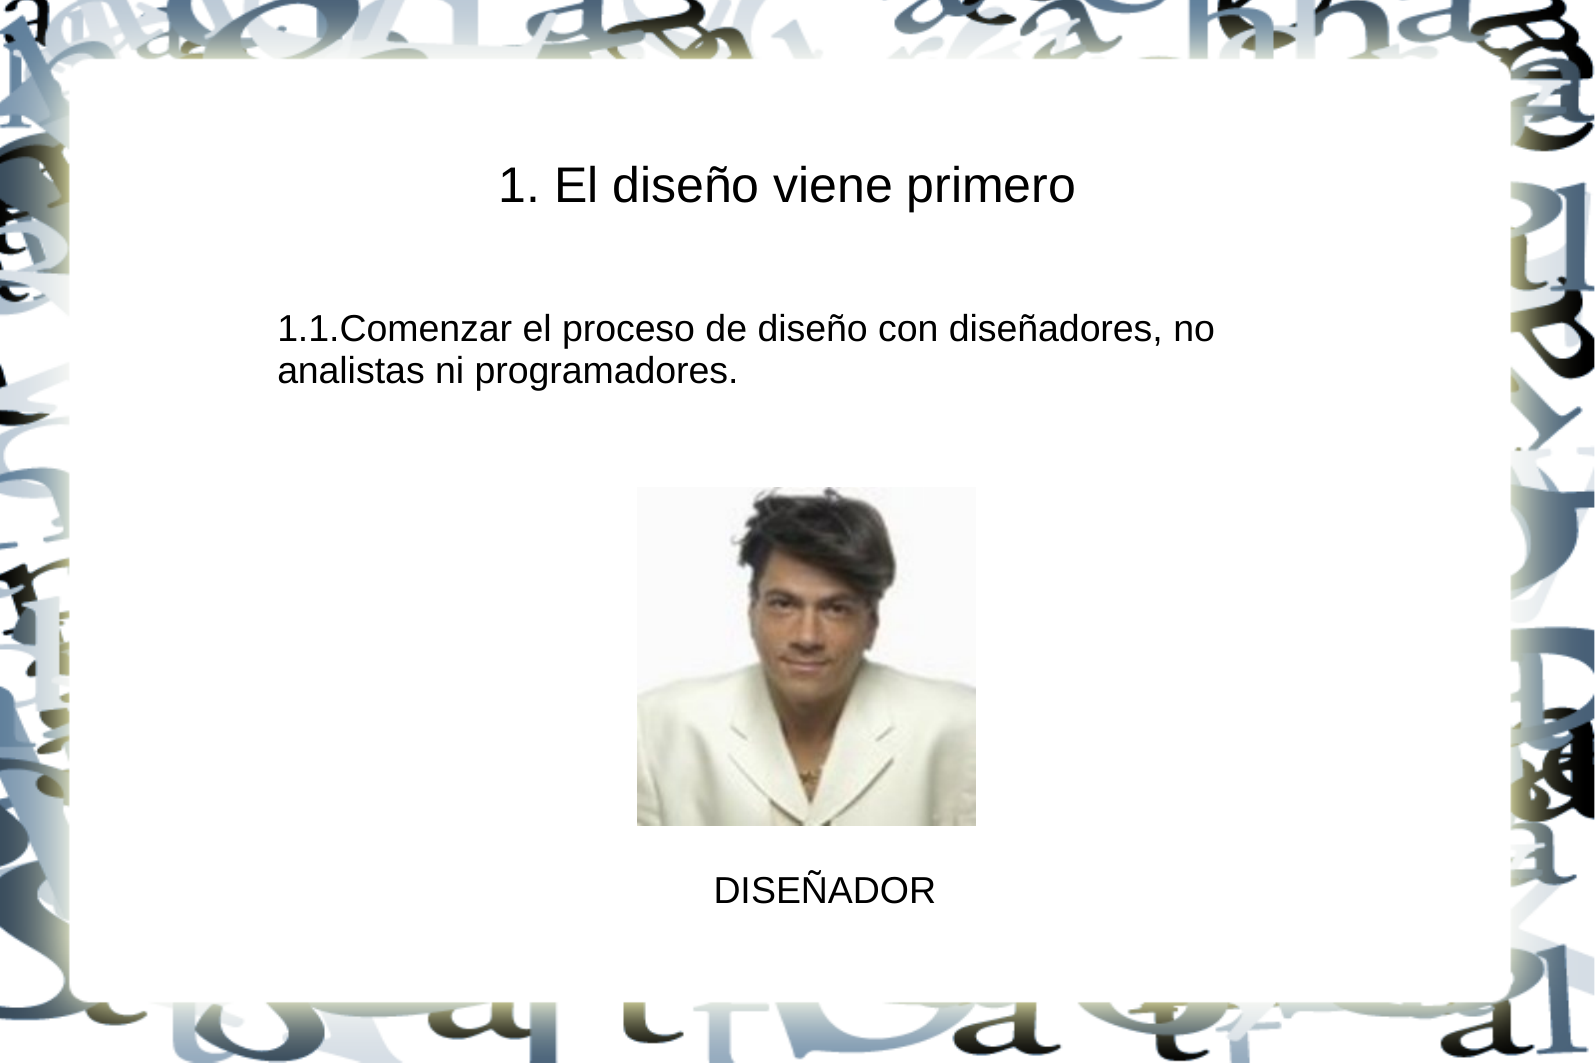

1. El diseño viene primero
1.1.Comenzar el proceso de diseño con diseñadores, no analistas ni programadores.
DISEÑADOR